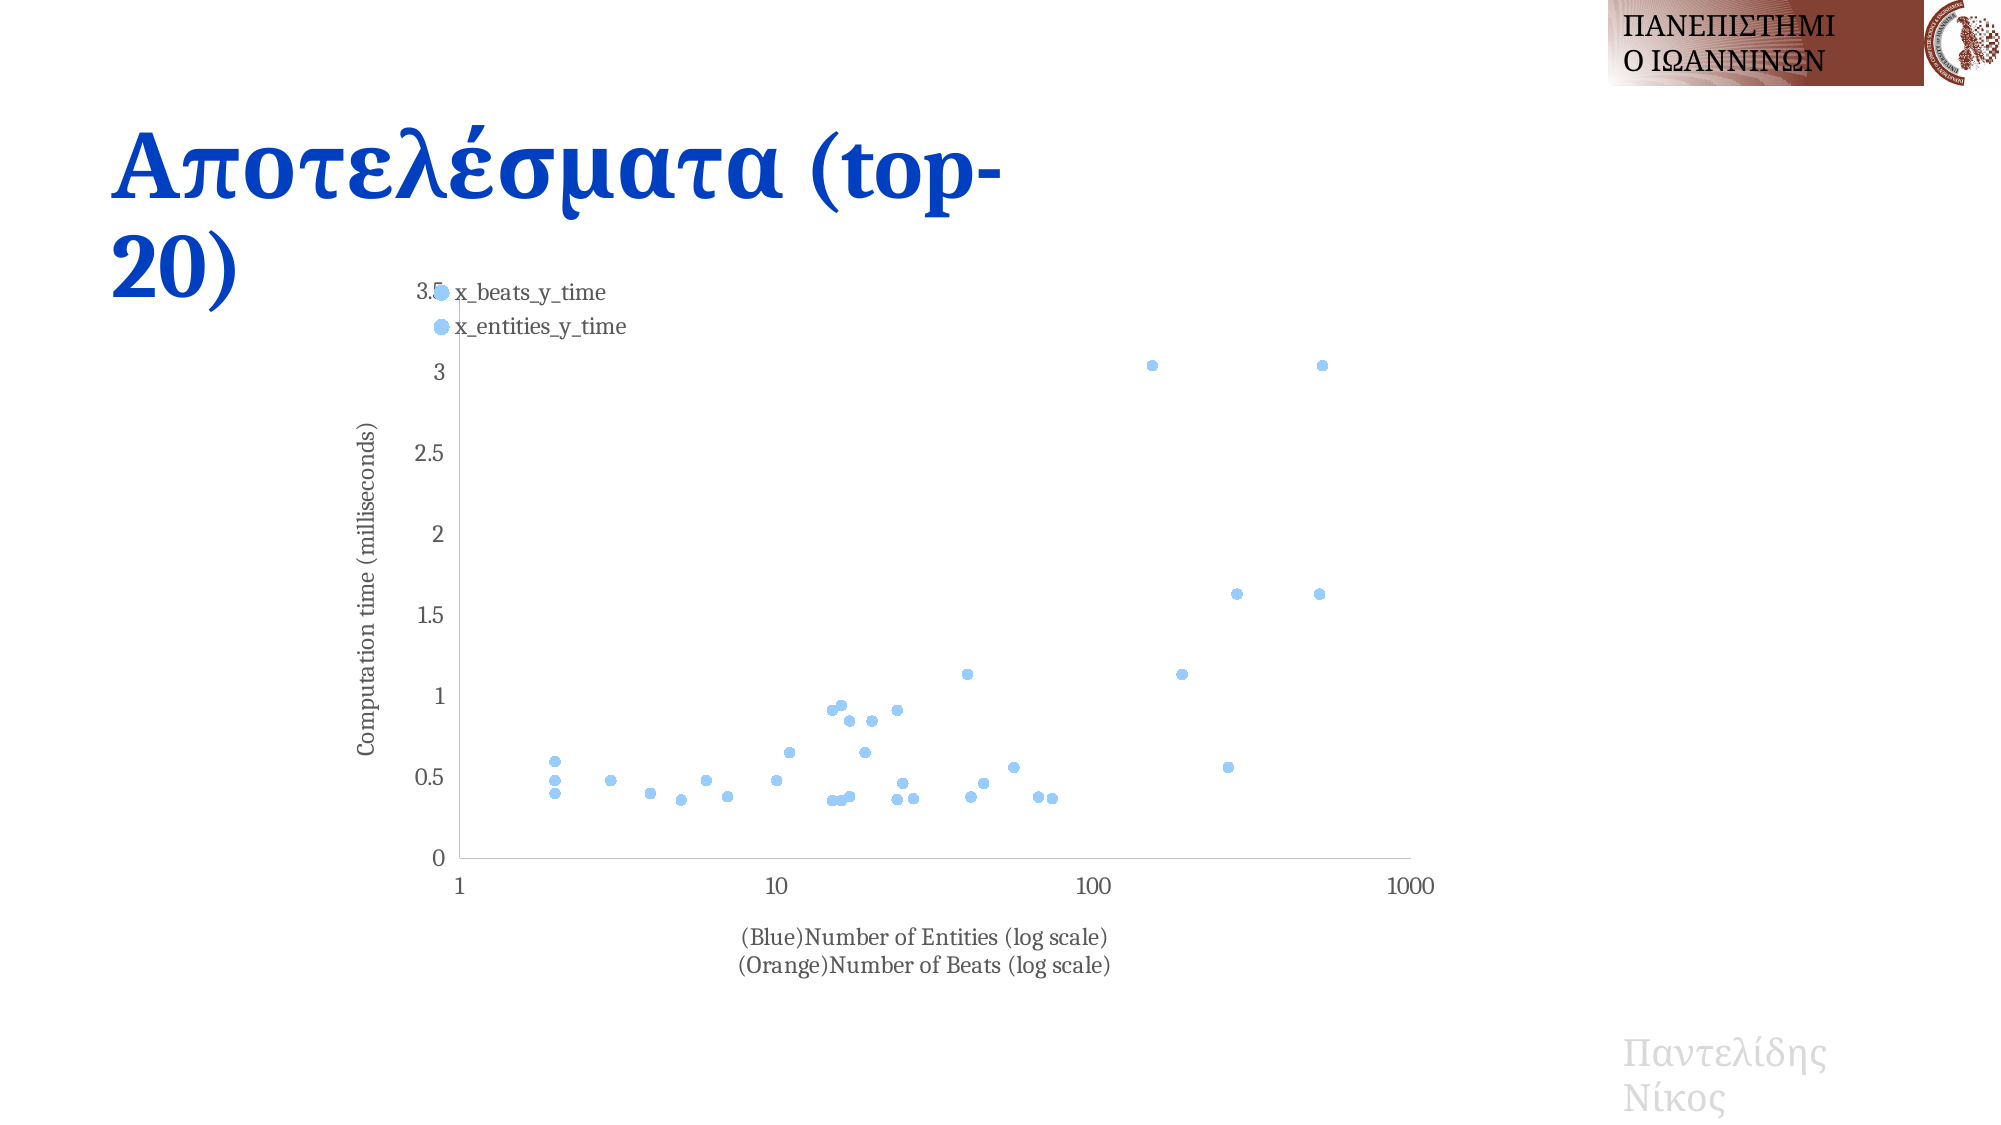

Αποτελέσματα (top-20)
### Chart
| Category | x_beats_y_time | x_entities_y_time |
|---|---|---|